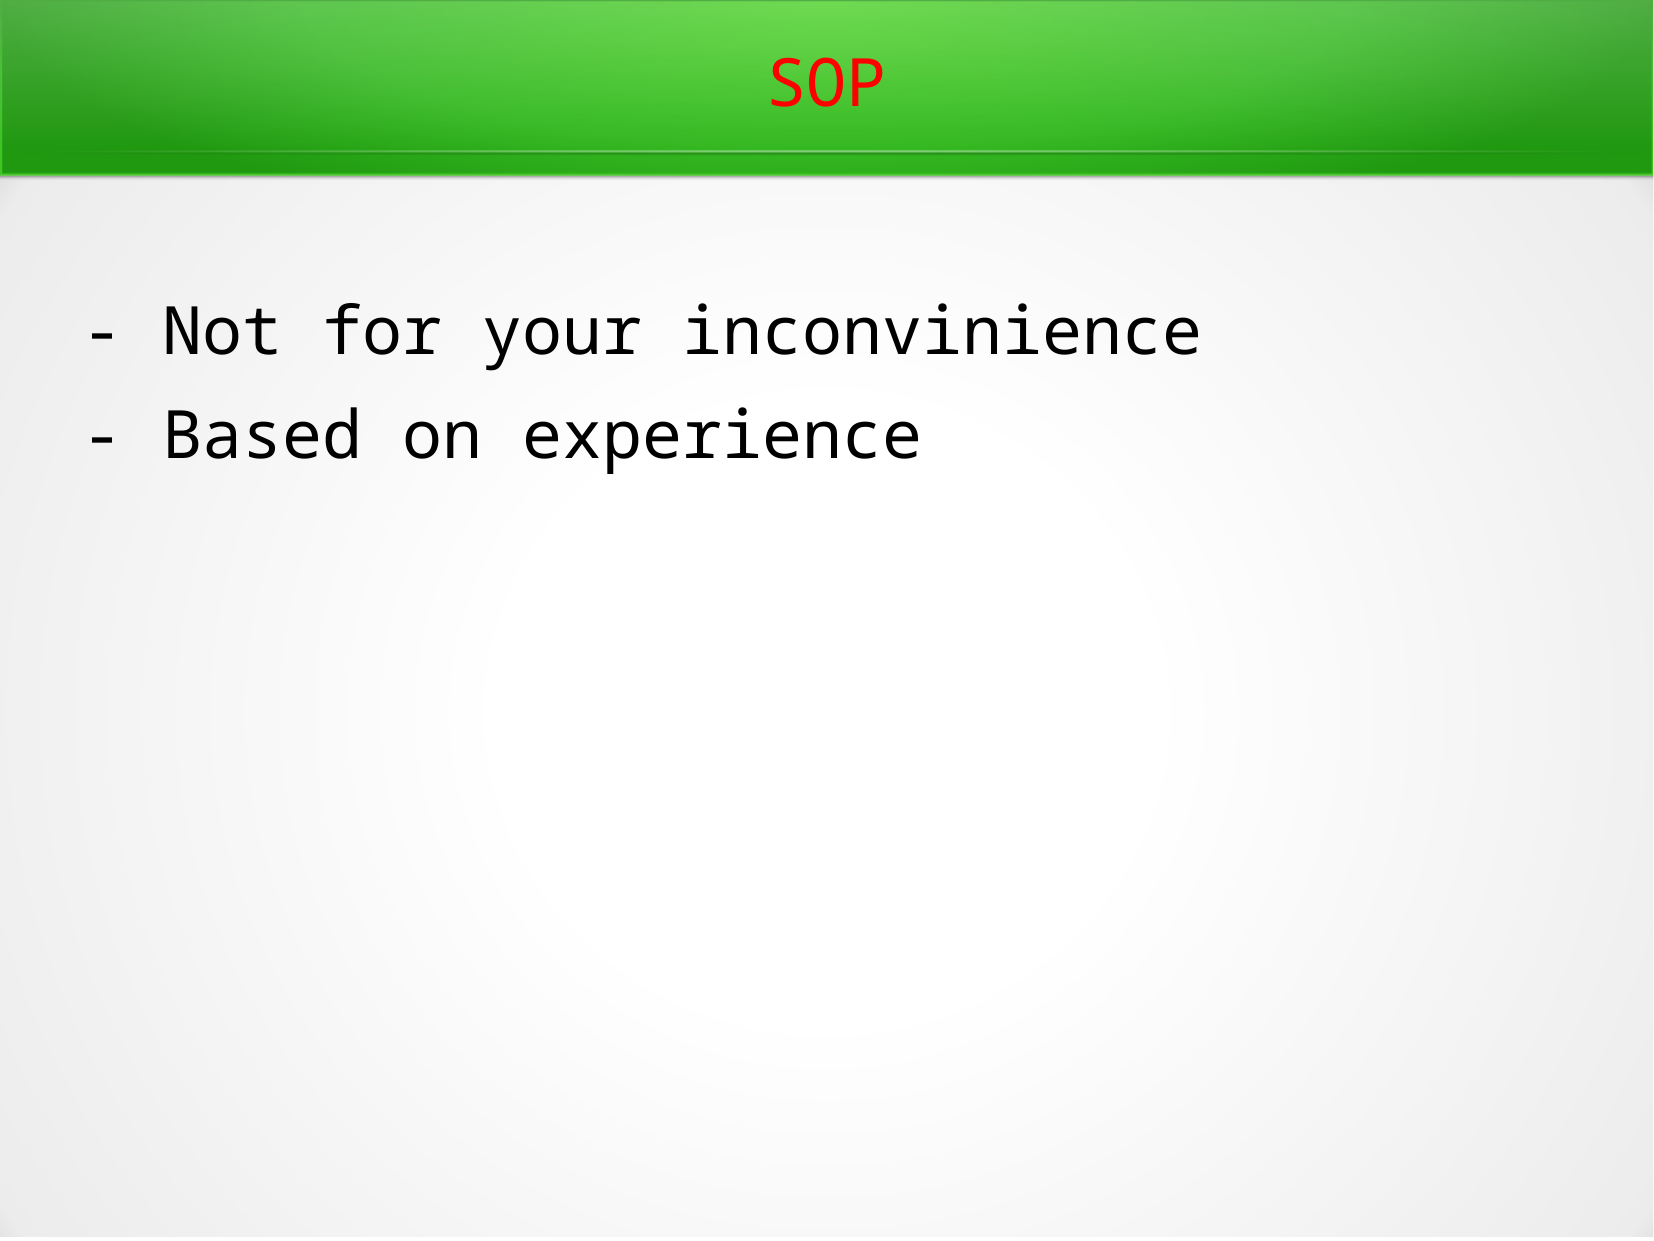

# SOP
- Not for your inconvinience
- Based on experience